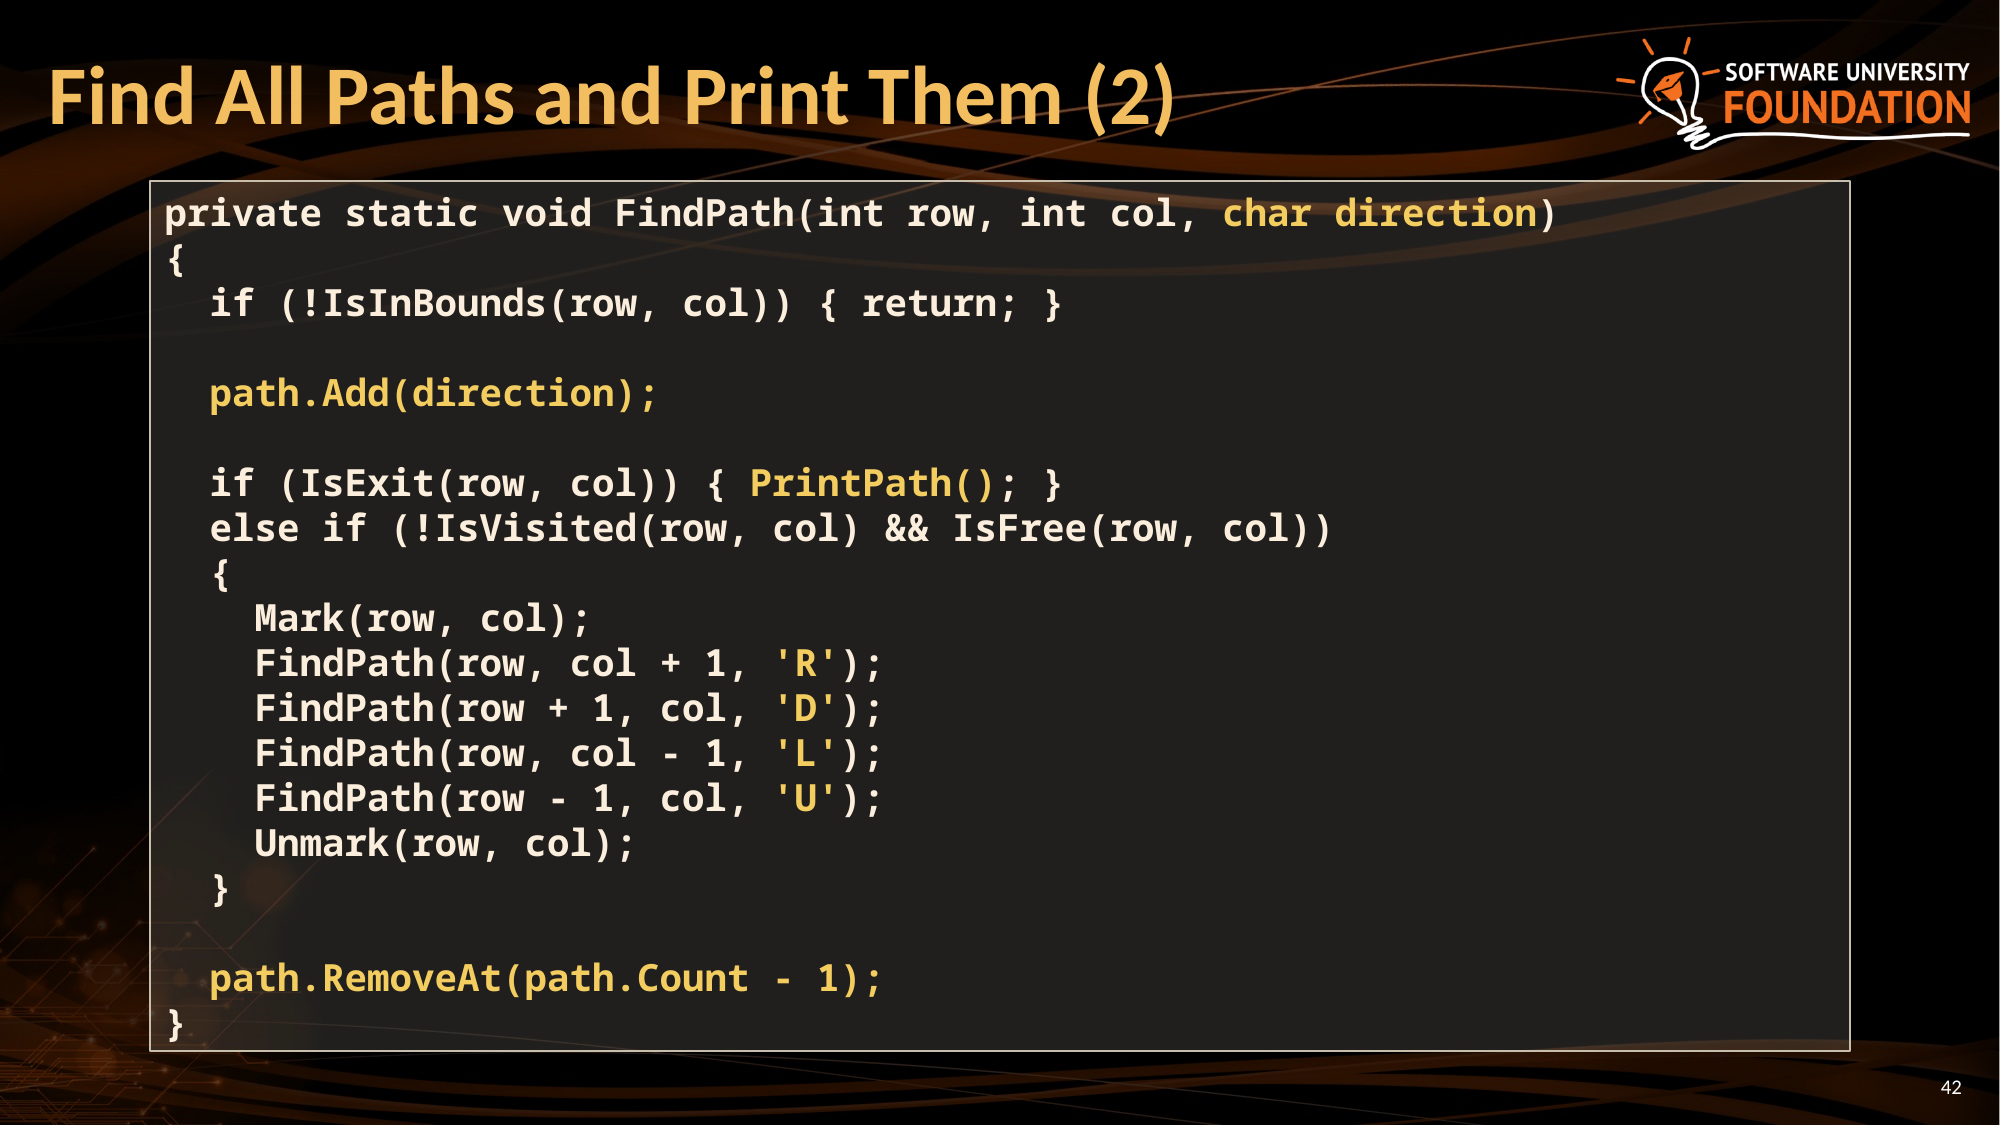

# Find All Paths and Print Them (2)
private static void FindPath(int row, int col, char direction)
{
 if (!IsInBounds(row, col)) { return; }
 path.Add(direction);
 if (IsExit(row, col)) { PrintPath(); }
 else if (!IsVisited(row, col) && IsFree(row, col))
 {
 Mark(row, col);
 FindPath(row, col + 1, 'R');
 FindPath(row + 1, col, 'D');
 FindPath(row, col - 1, 'L');
 FindPath(row - 1, col, 'U');
 Unmark(row, col);
 }
 path.RemoveAt(path.Count - 1);
}